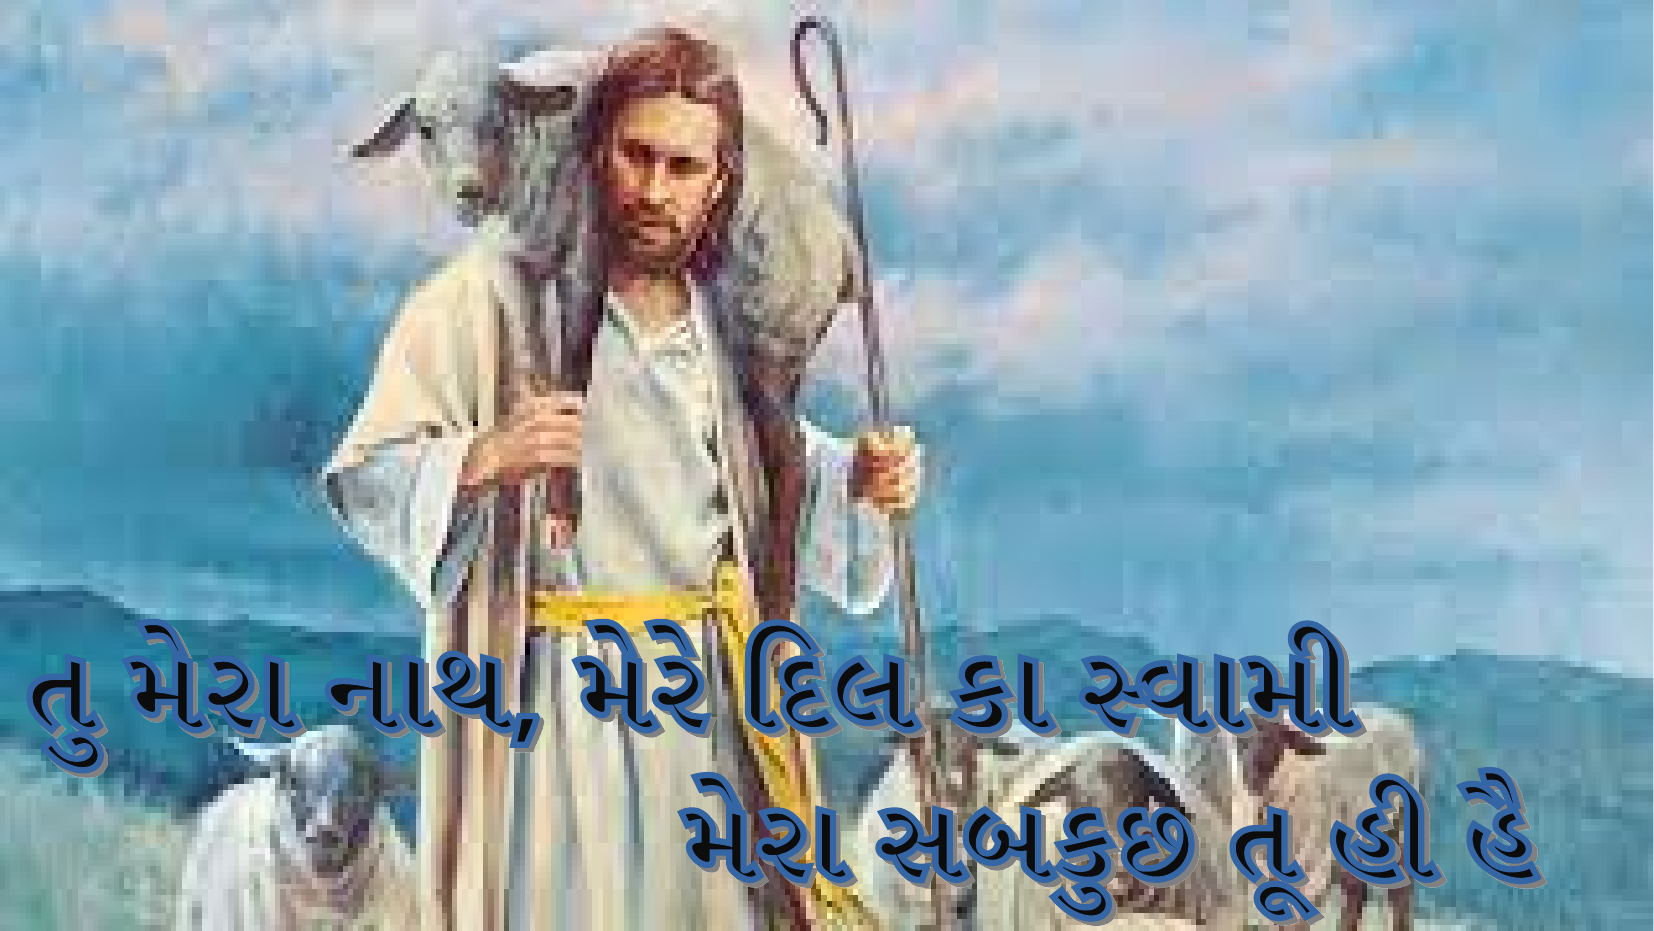

તુ મેરા નાથ, મેરે દિલ કા સ્વામી
મેરા સબકુછ તૂ હી હૈ